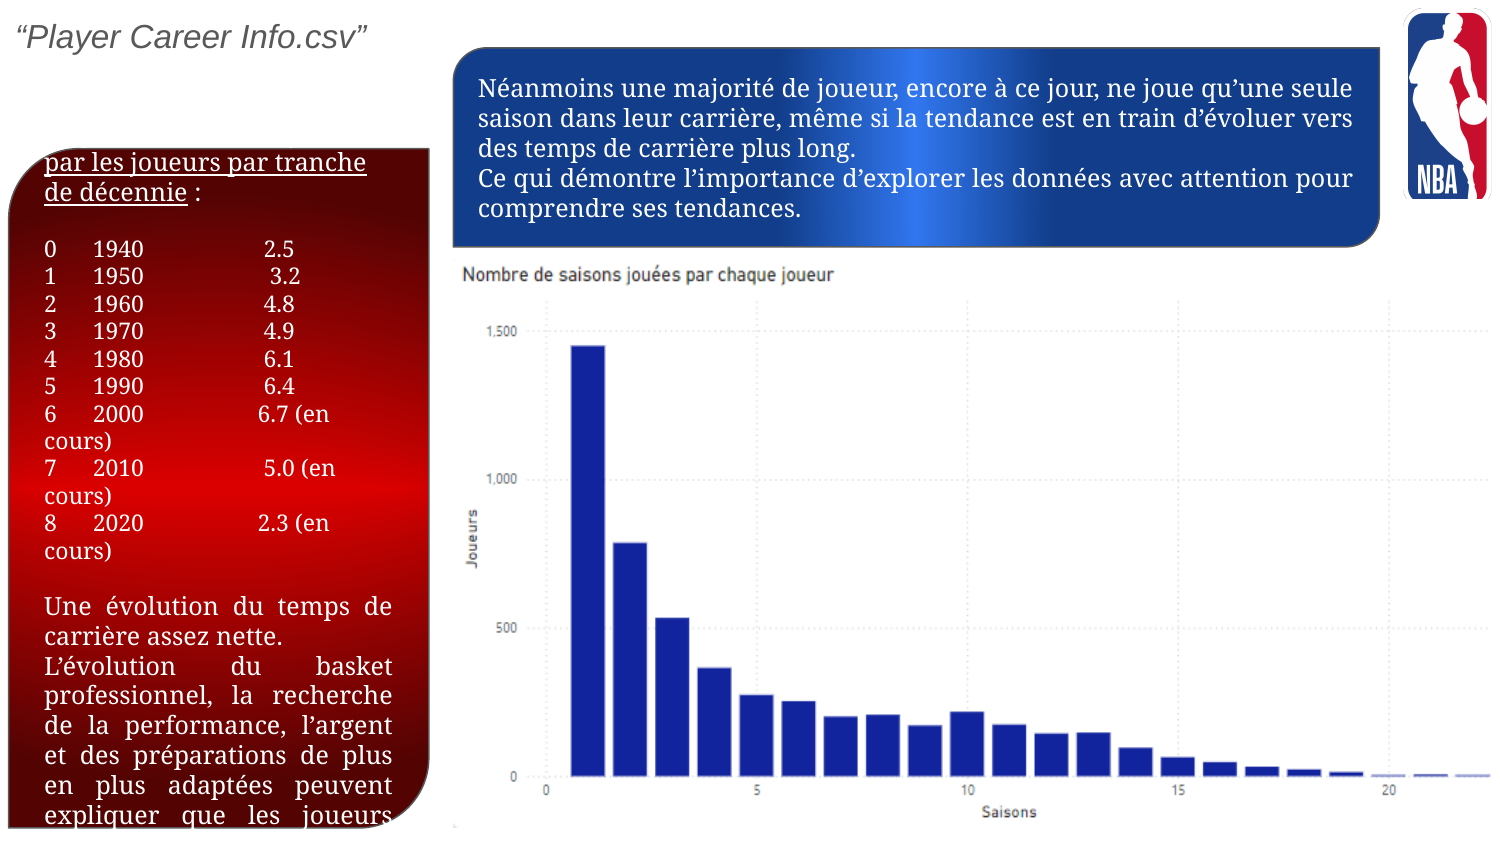

“Player Career Info.csv”
Néanmoins une majorité de joueur, encore à ce jour, ne joue qu’une seule saison dans leur carrière, même si la tendance est en train d’évoluer vers des temps de carrière plus long.
Ce qui démontre l’importance d’explorer les données avec attention pour comprendre ses tendances.
Moyenne de saisons jouées par les joueurs par tranche de décennie :
0 1940 2.5
1 1950 3.2
2 1960 4.8
3 1970 4.9
4 1980 6.1
5 1990 6.4
6 2000 6.7 (en cours)
7 2010 5.0 (en cours)
8 2020 2.3 (en cours)
Une évolution du temps de carrière assez nette.
L’évolution du basket professionnel, la recherche de la performance, l’argent et des préparations de plus en plus adaptées peuvent expliquer que les joueurs jouent plus longtemps.